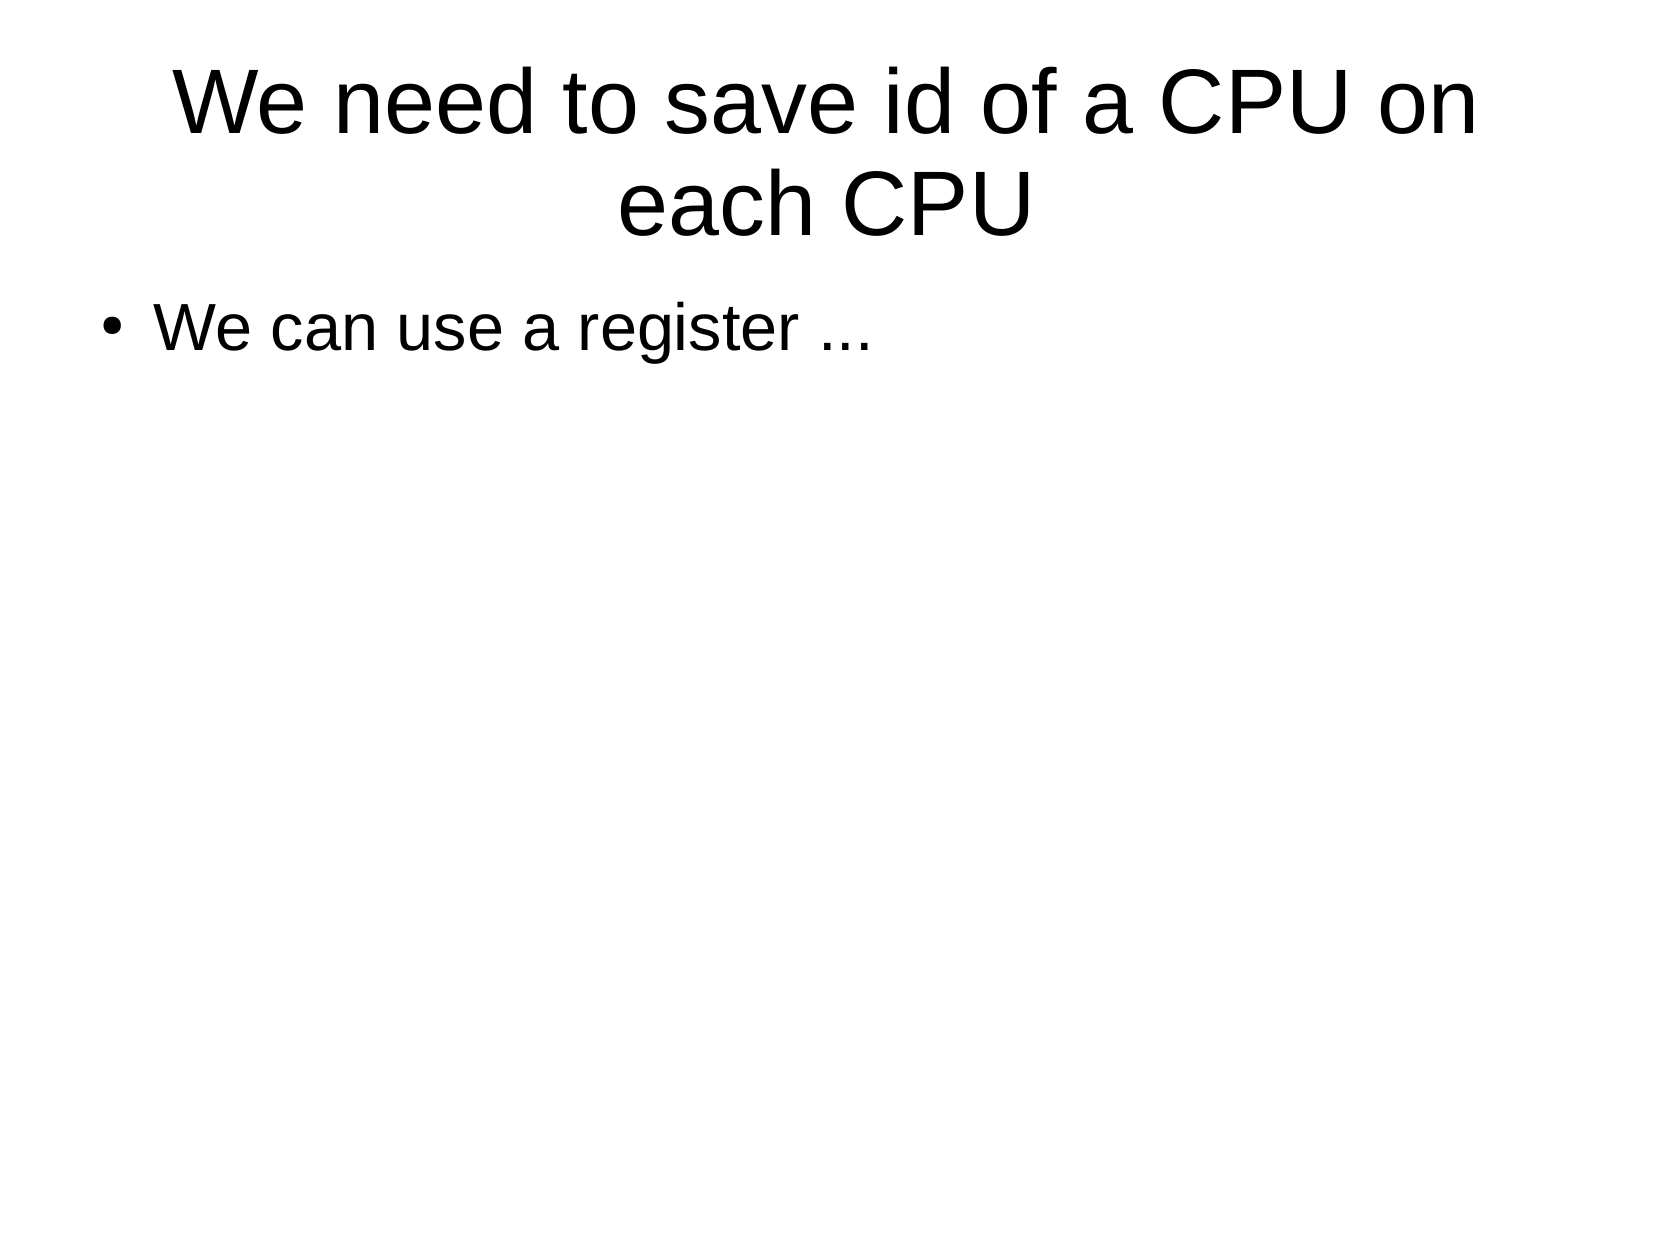

# We need to save id of a CPU on each CPU
We can use a register ...